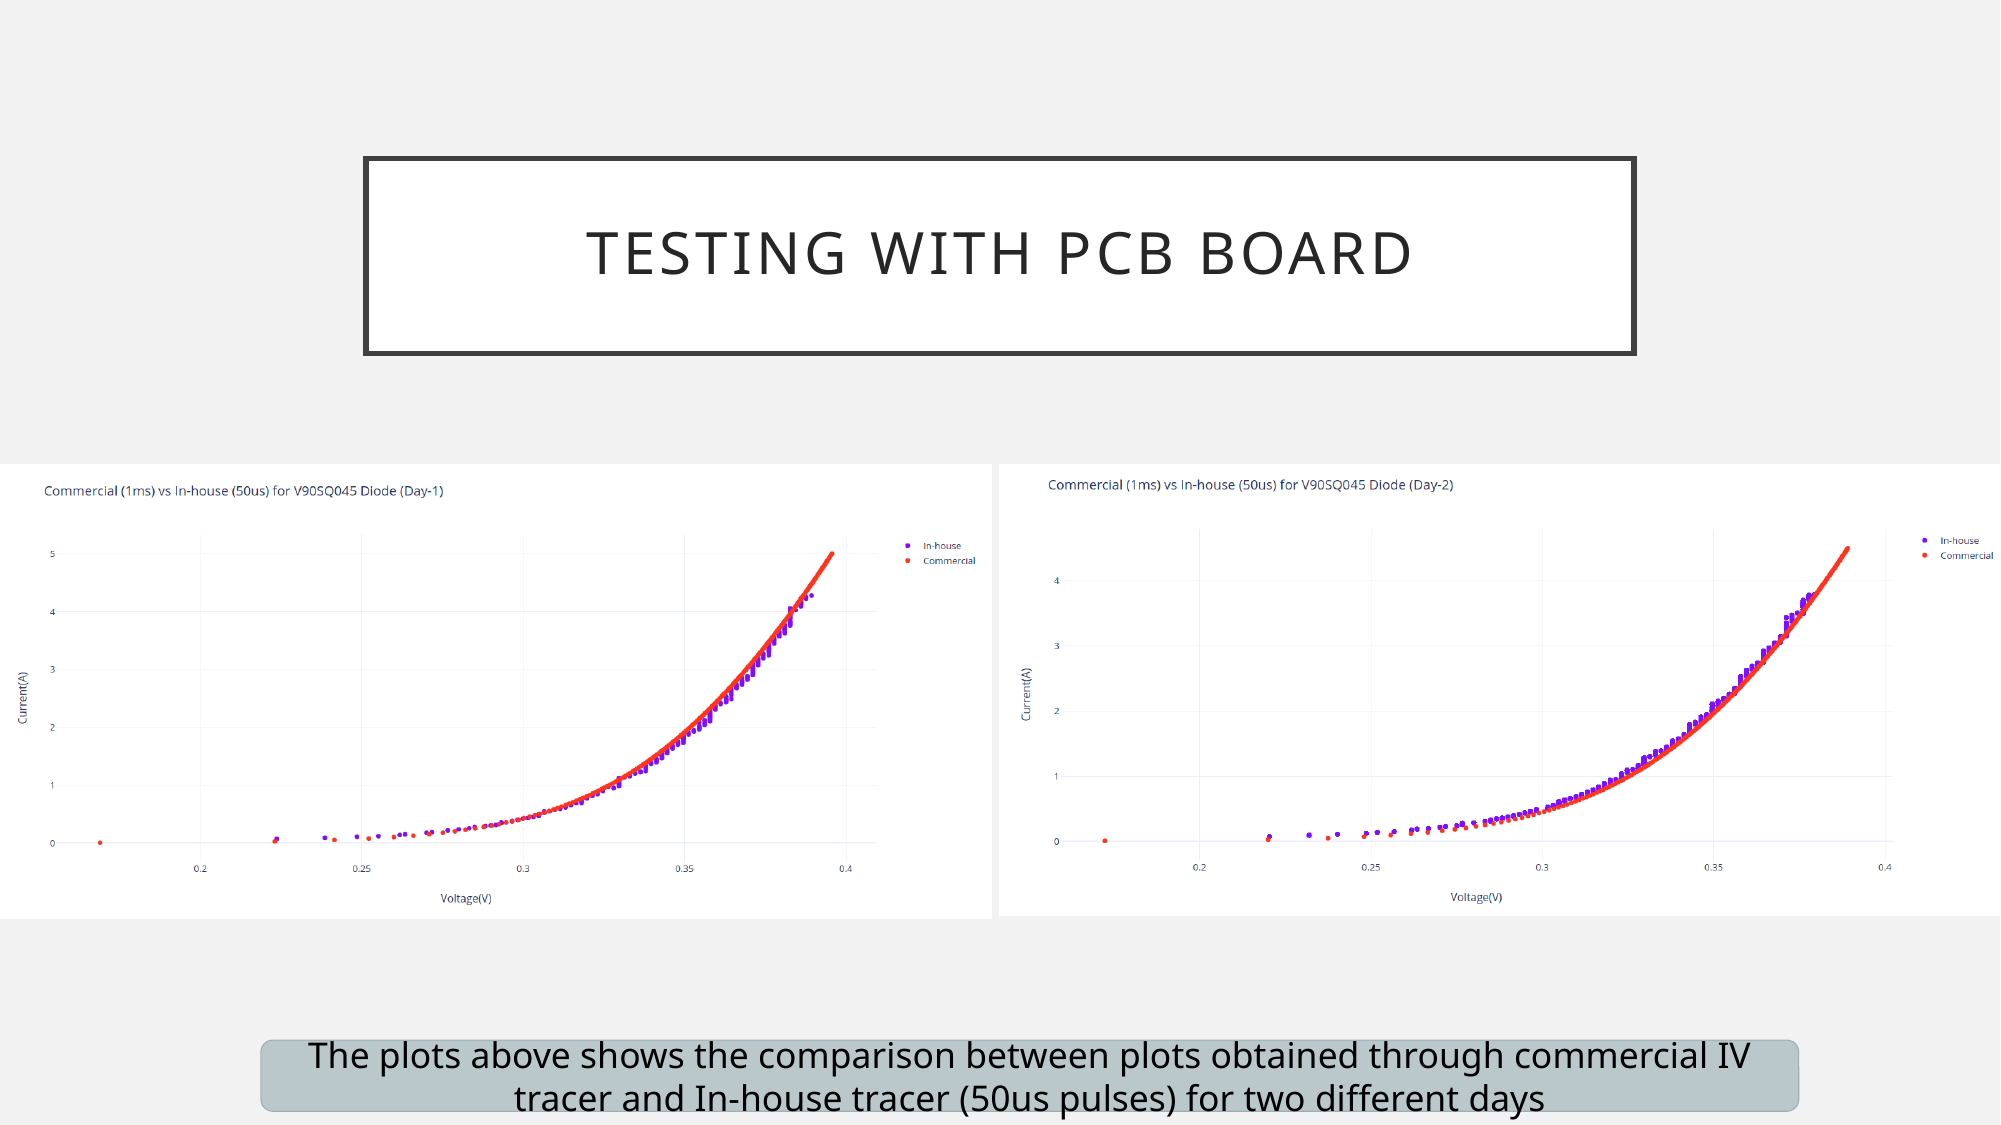

# Testing with pcb board
The plots above shows the comparison between plots obtained through commercial IV tracer and In-house tracer (50us pulses) for two different days